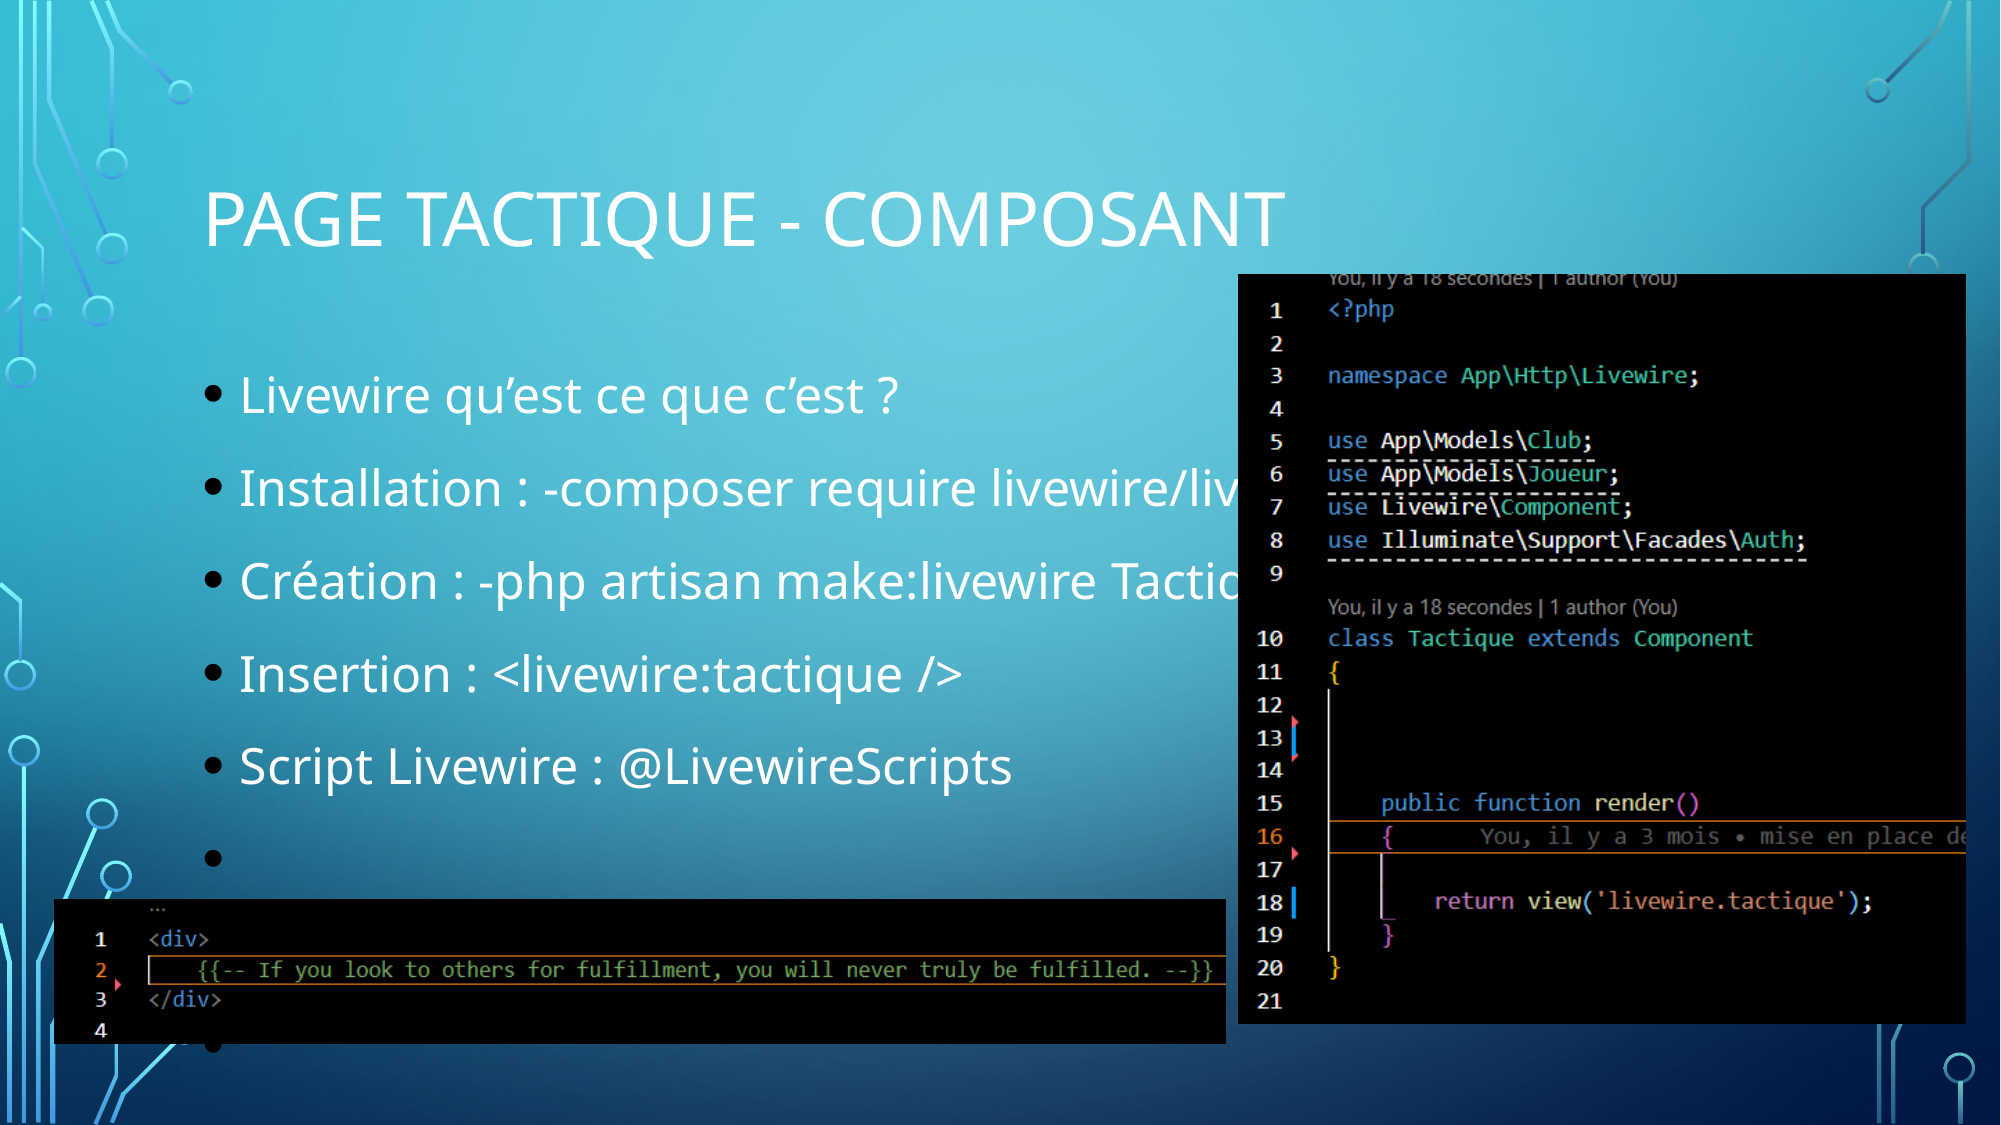

# Page tactique - composant
Livewire qu’est ce que c’est ?
Installation : -composer require livewire/livewire
Création : -php artisan make:livewire Tactique
Insertion : <livewire:tactique />
Script Livewire : @LivewireScripts